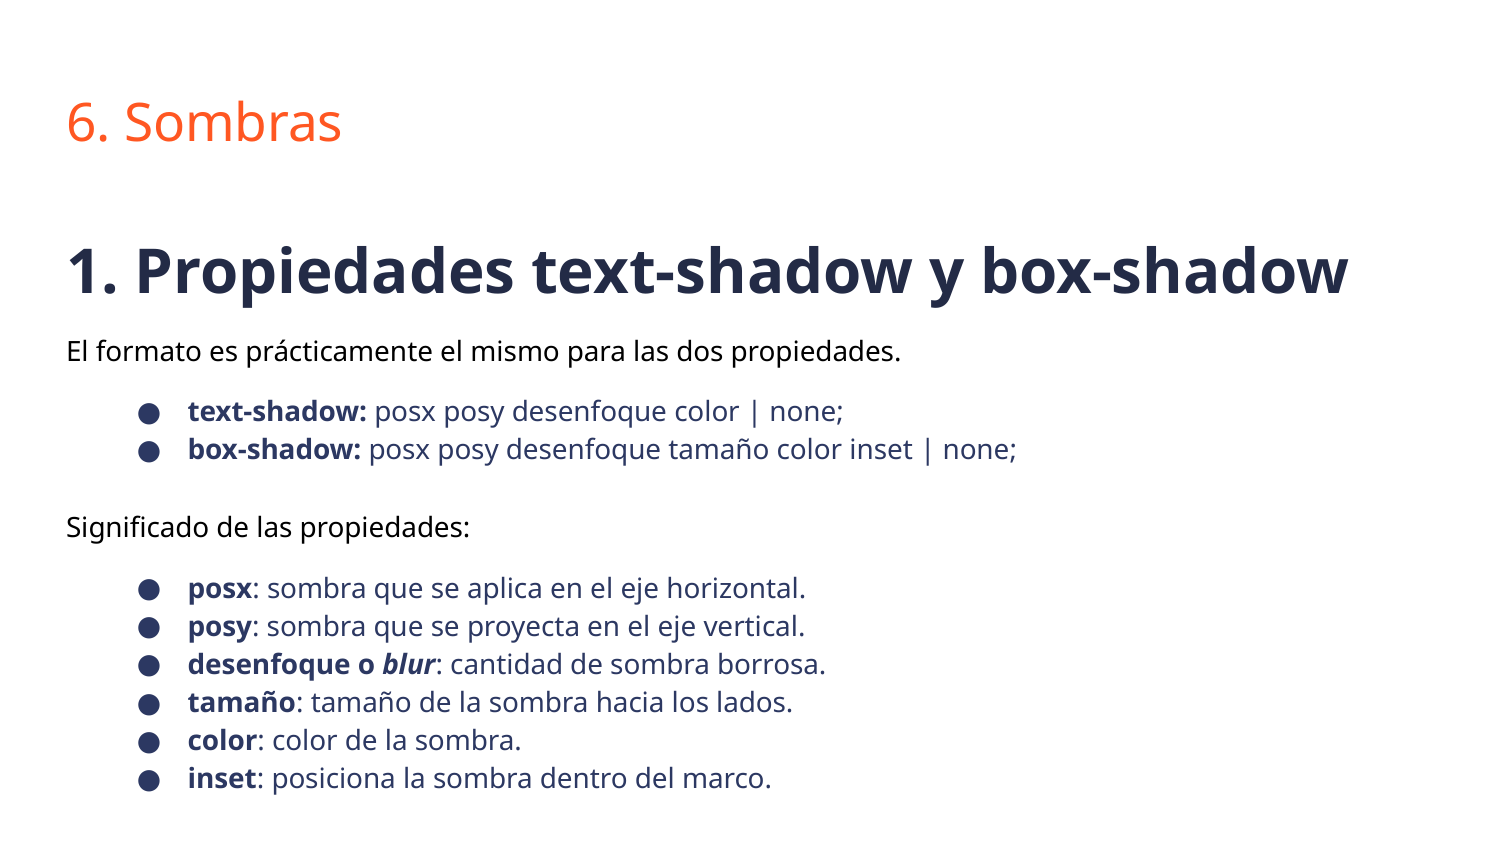

# 6. Sombras
1. Propiedades text-shadow y box-shadow
El formato es prácticamente el mismo para las dos propiedades.
text-shadow: posx posy desenfoque color | none;
box-shadow: posx posy desenfoque tamaño color inset | none;
Significado de las propiedades:
posx: sombra que se aplica en el eje horizontal.
posy: sombra que se proyecta en el eje vertical.
desenfoque o blur: cantidad de sombra borrosa.
tamaño: tamaño de la sombra hacia los lados.
color: color de la sombra.
inset: posiciona la sombra dentro del marco.